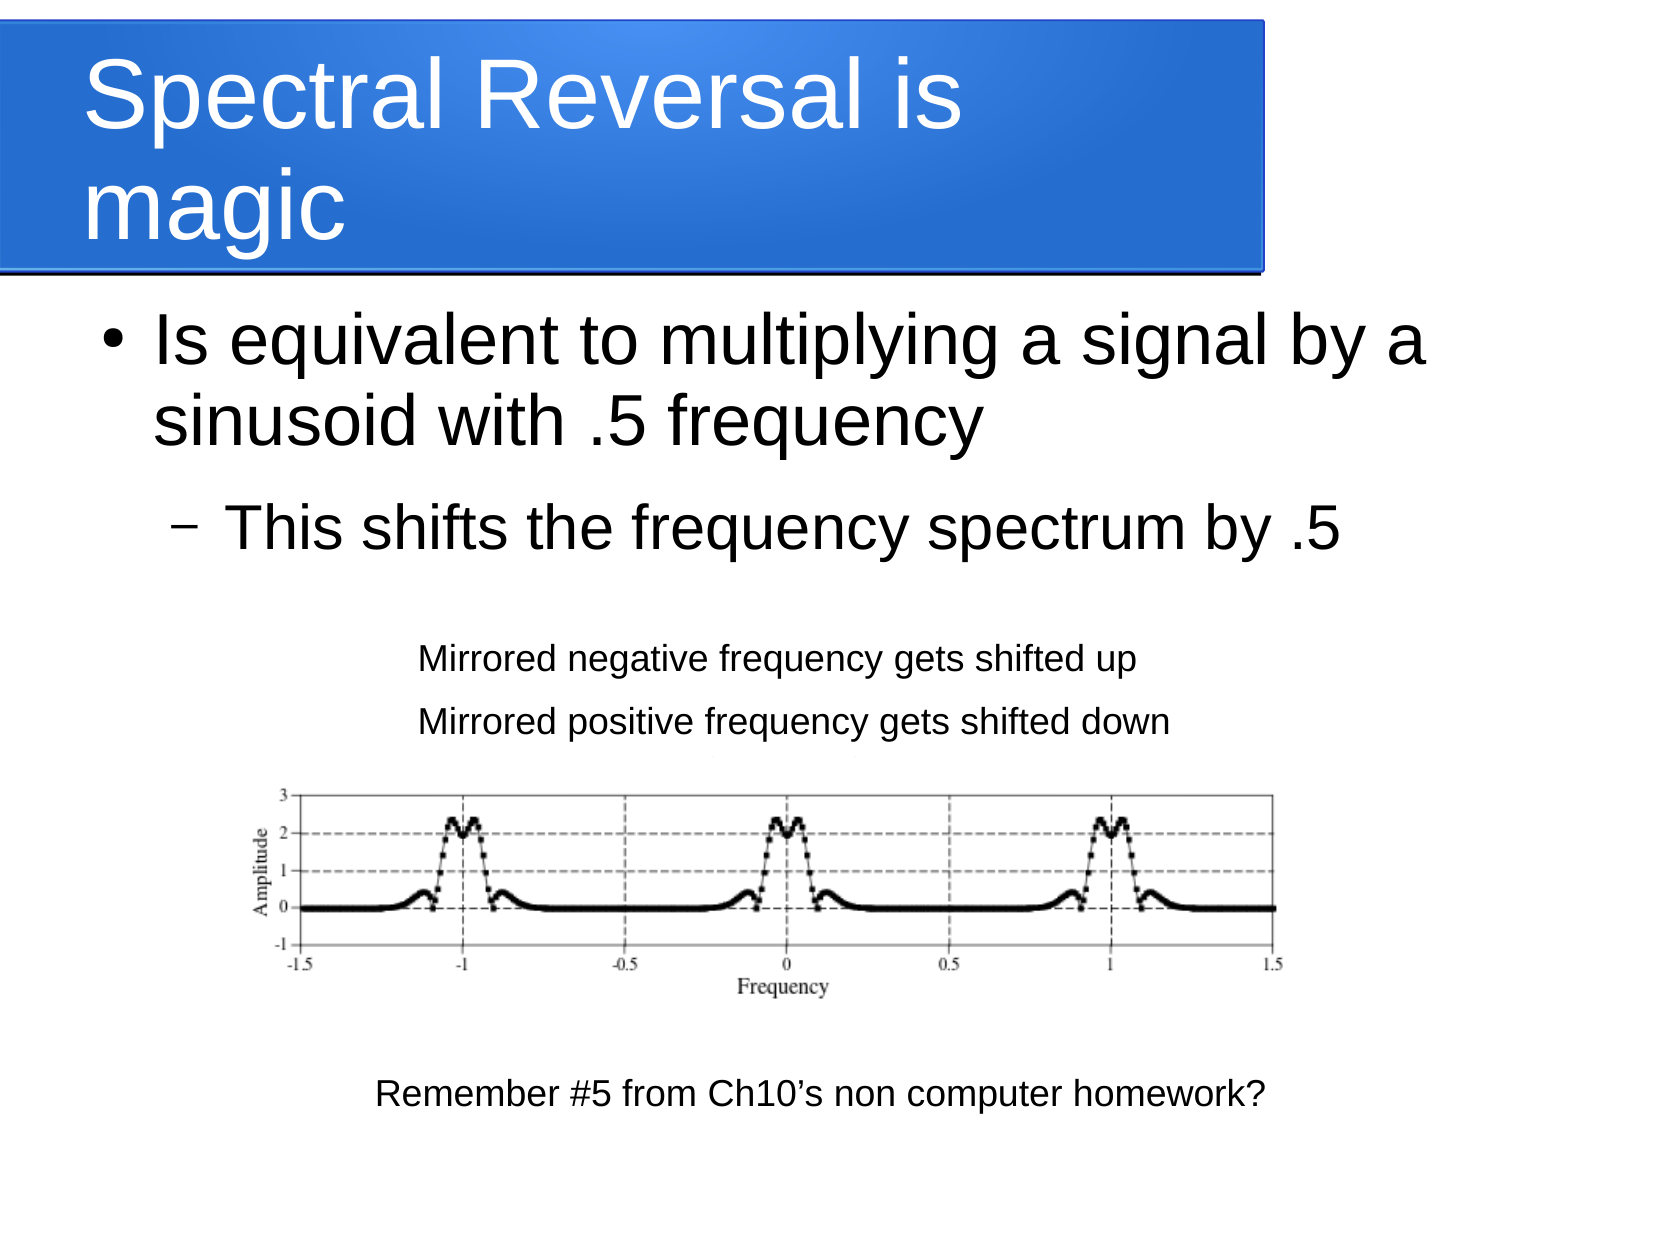

# Spectral Reversal is magic
Is equivalent to multiplying a signal by a sinusoid with .5 frequency
This shifts the frequency spectrum by .5
Mirrored negative frequency gets shifted up
Mirrored positive frequency gets shifted down
Remember #5 from Ch10’s non computer homework?